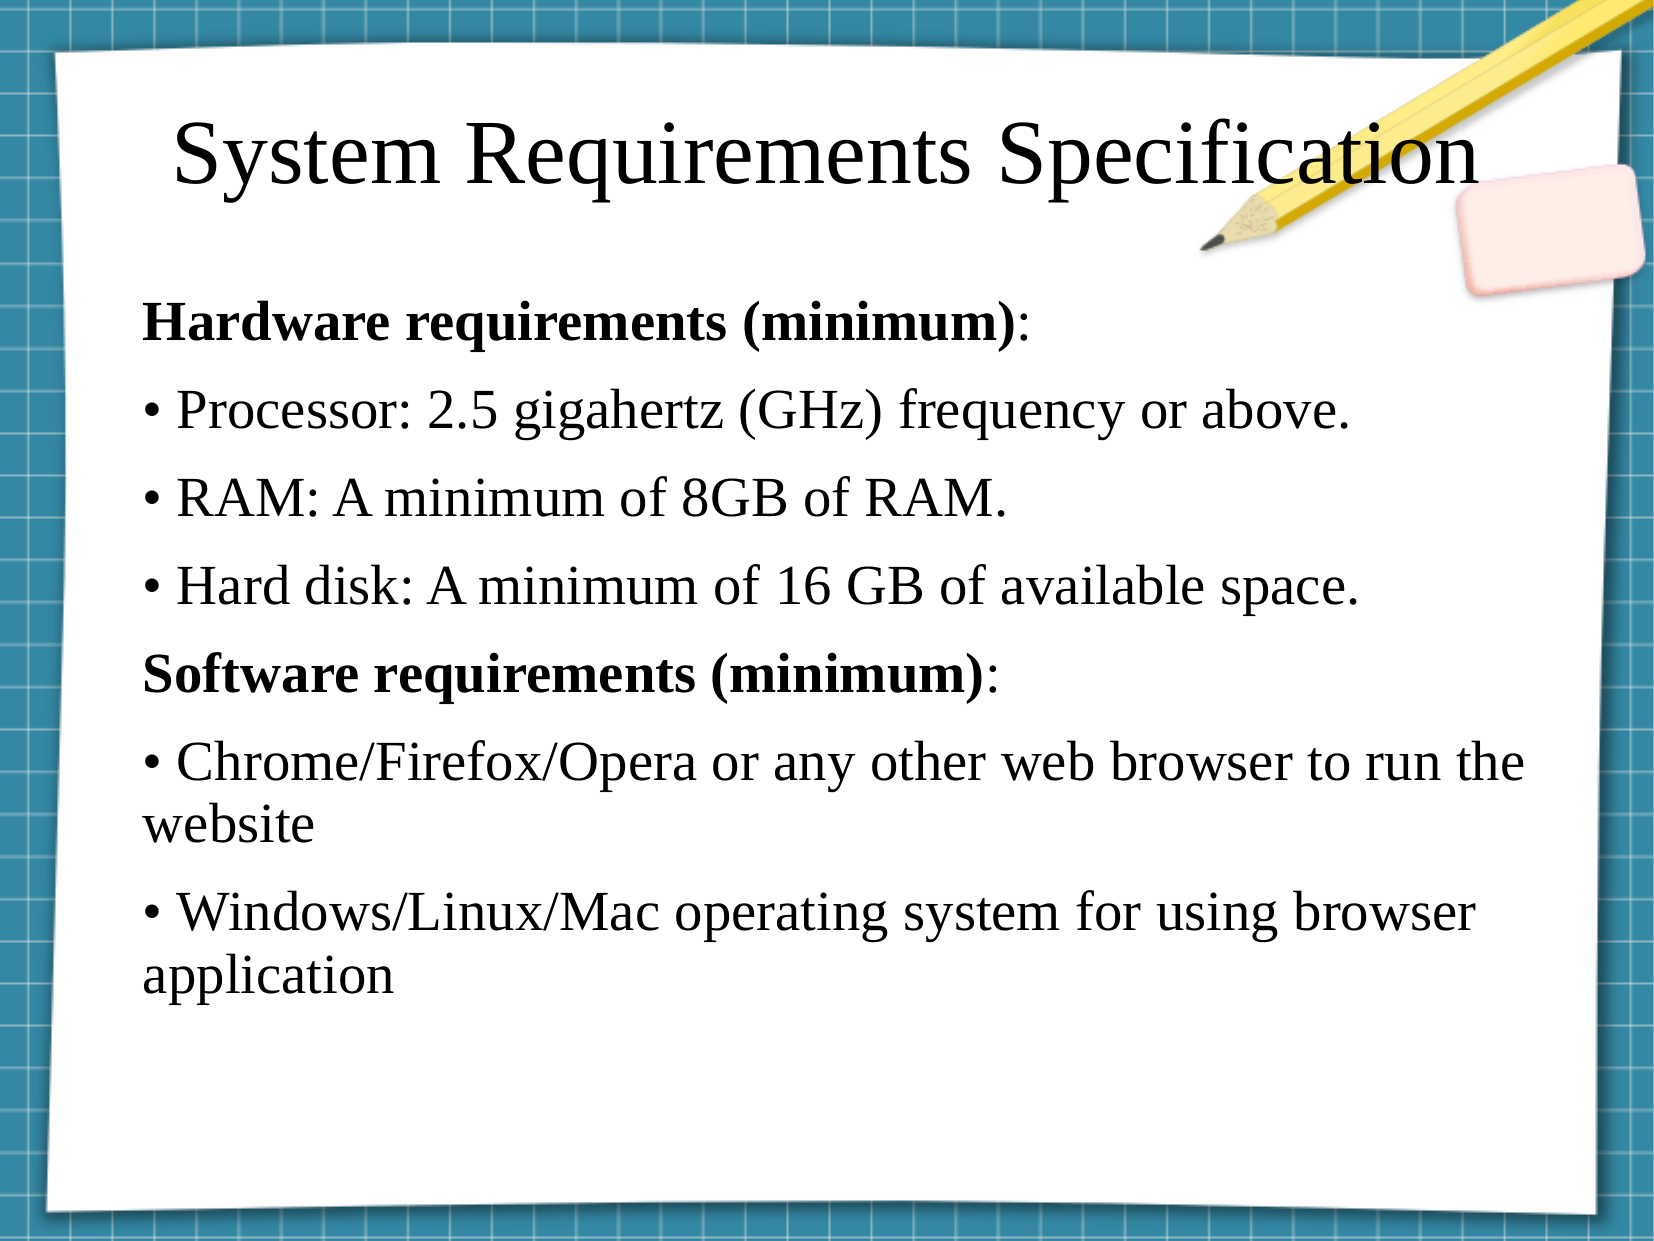

# System Requirements Specification
Hardware requirements (minimum):
• Processor: 2.5 gigahertz (GHz) frequency or above.
• RAM: A minimum of 8GB of RAM.
• Hard disk: A minimum of 16 GB of available space.
Software requirements (minimum):
• Chrome/Firefox/Opera or any other web browser to run the website
• Windows/Linux/Mac operating system for using browser application